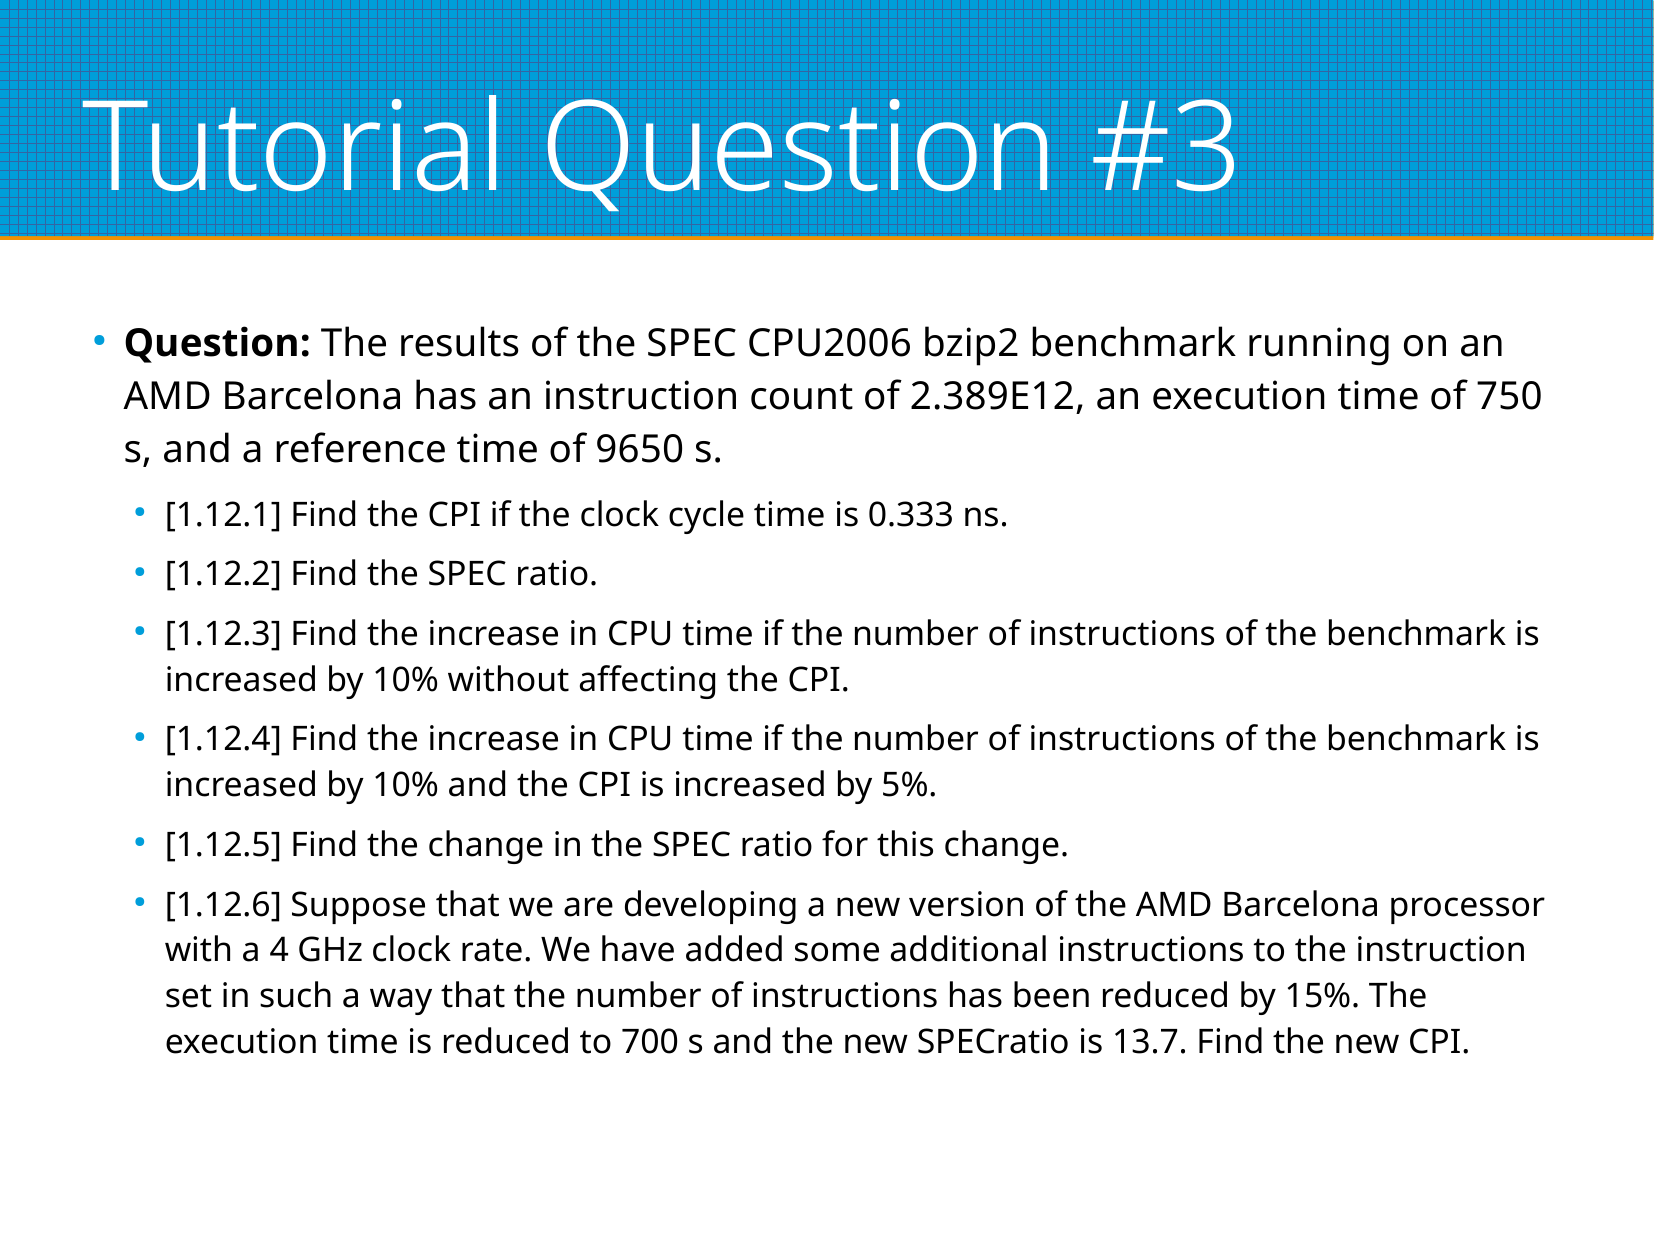

# Tutorial Question #3
Question: The results of the SPEC CPU2006 bzip2 benchmark running on an AMD Barcelona has an instruction count of 2.389E12, an execution time of 750 s, and a reference time of 9650 s.
[1.12.1] Find the CPI if the clock cycle time is 0.333 ns.
[1.12.2] Find the SPEC ratio.
[1.12.3] Find the increase in CPU time if the number of instructions of the benchmark is increased by 10% without affecting the CPI.
[1.12.4] Find the increase in CPU time if the number of instructions of the benchmark is increased by 10% and the CPI is increased by 5%.
[1.12.5] Find the change in the SPEC ratio for this change.
[1.12.6] Suppose that we are developing a new version of the AMD Barcelona processor with a 4 GHz clock rate. We have added some additional instructions to the instruction set in such a way that the number of instructions has been reduced by 15%. The execution time is reduced to 700 s and the new SPECratio is 13.7. Find the new CPI.